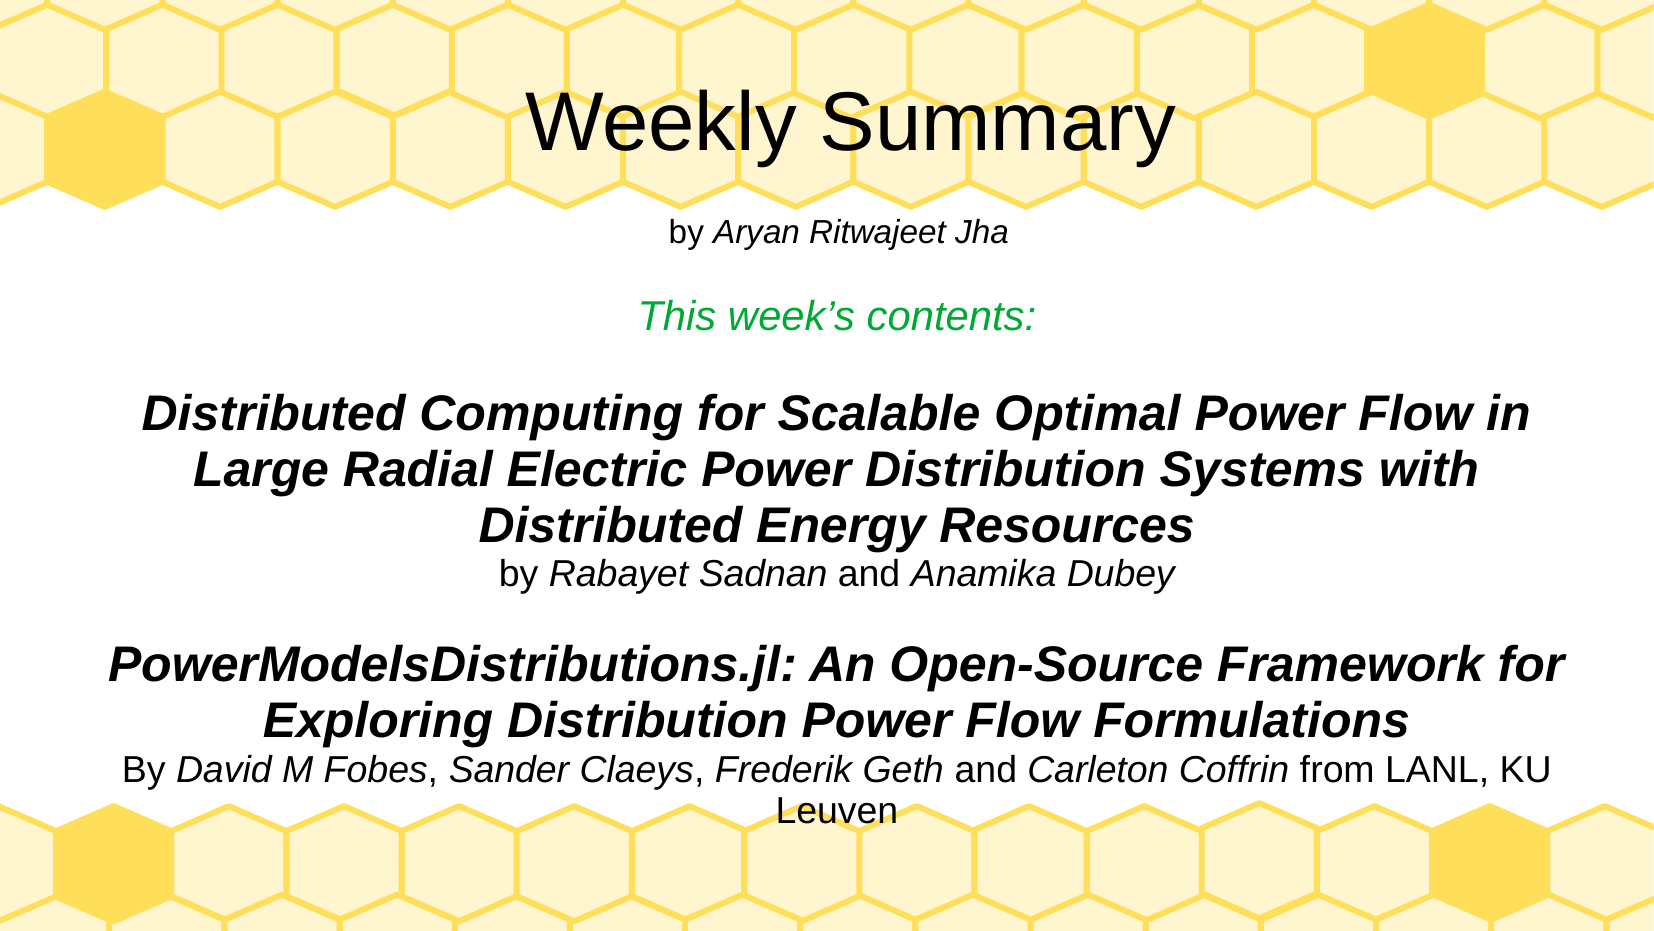

# Weekly Summary by Aryan Ritwajeet Jha
This week’s contents:
Distributed Computing for Scalable Optimal Power Flow in Large Radial Electric Power Distribution Systems with Distributed Energy Resources
by Rabayet Sadnan and Anamika Dubey
PowerModelsDistributions.jl: An Open-Source Framework for Exploring Distribution Power Flow Formulations
By David M Fobes, Sander Claeys, Frederik Geth and Carleton Coffrin from LANL, KU Leuven